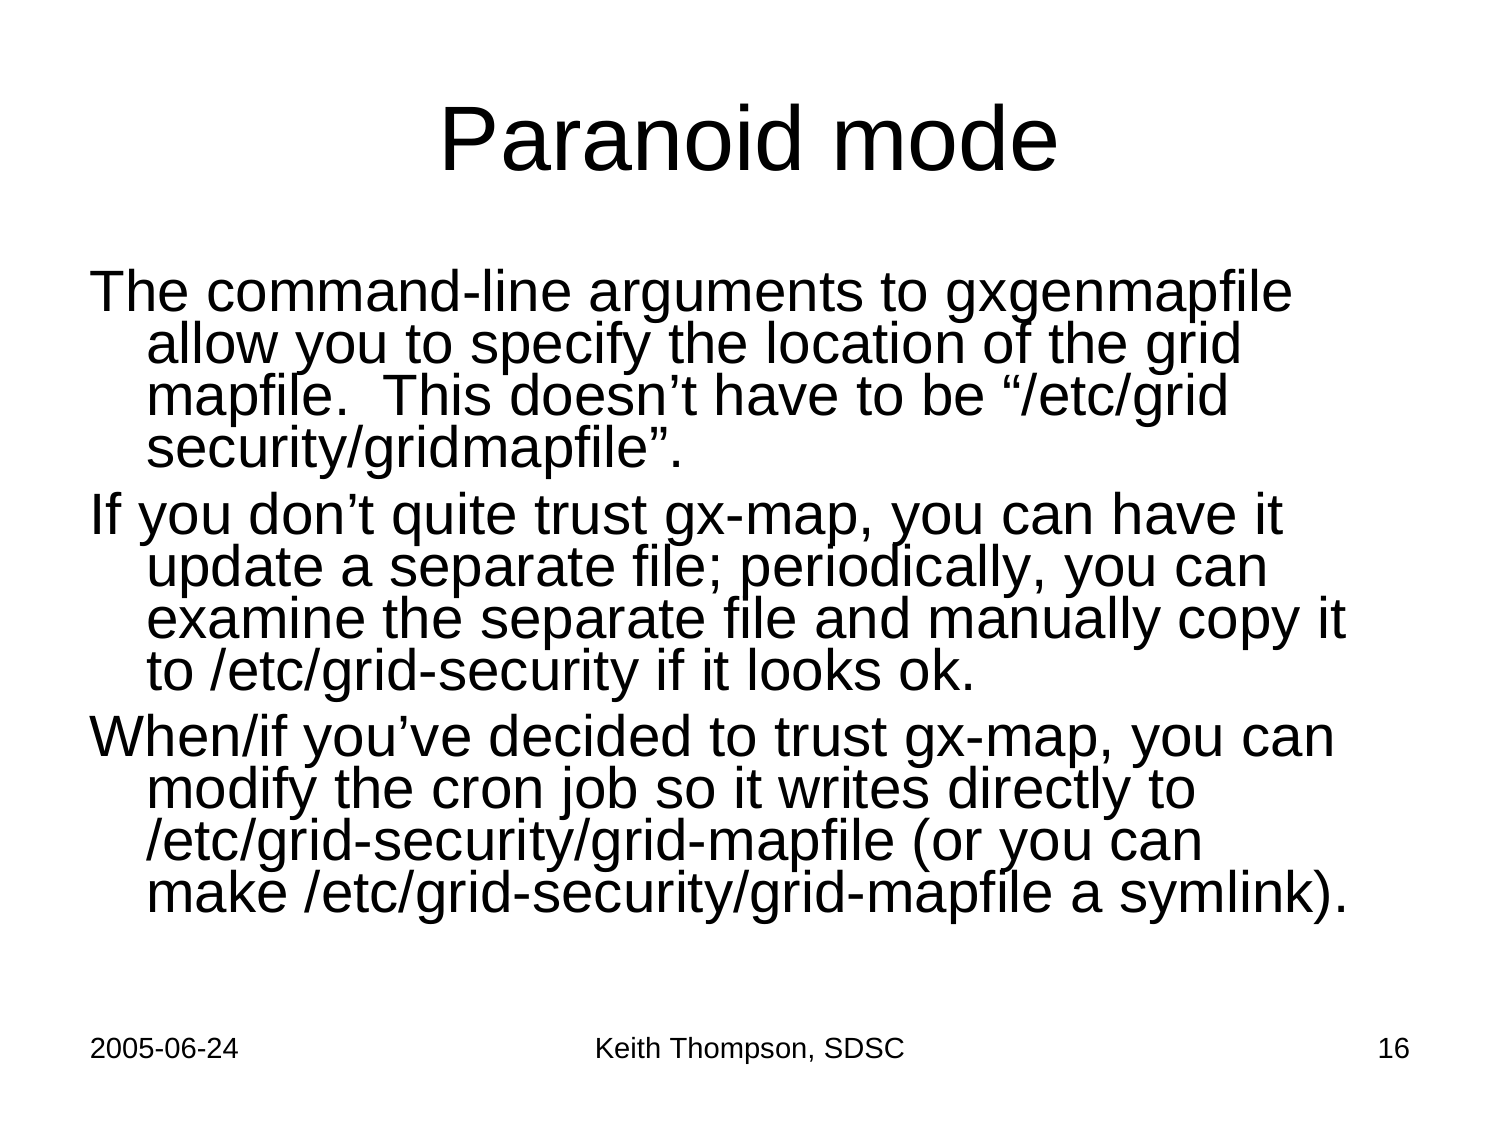

# Paranoid mode
The command-line arguments to gx­gen­mapfile allow you to specify the location of the grid­mapfile. This doesn’t have to be “/etc/grid­security/grid­mapfile”.
If you don’t quite trust gx-map, you can have it update a separate file; periodically, you can examine the separate file and manually copy it to /etc/grid-security if it looks ok.
When/if you’ve decided to trust gx-map, you can modify the cron job so it writes directly to /etc/grid-security/grid-mapfile (or you can make /etc/grid-security/grid-mapfile a symlink).
2005-06-24
Keith Thompson, SDSC
16